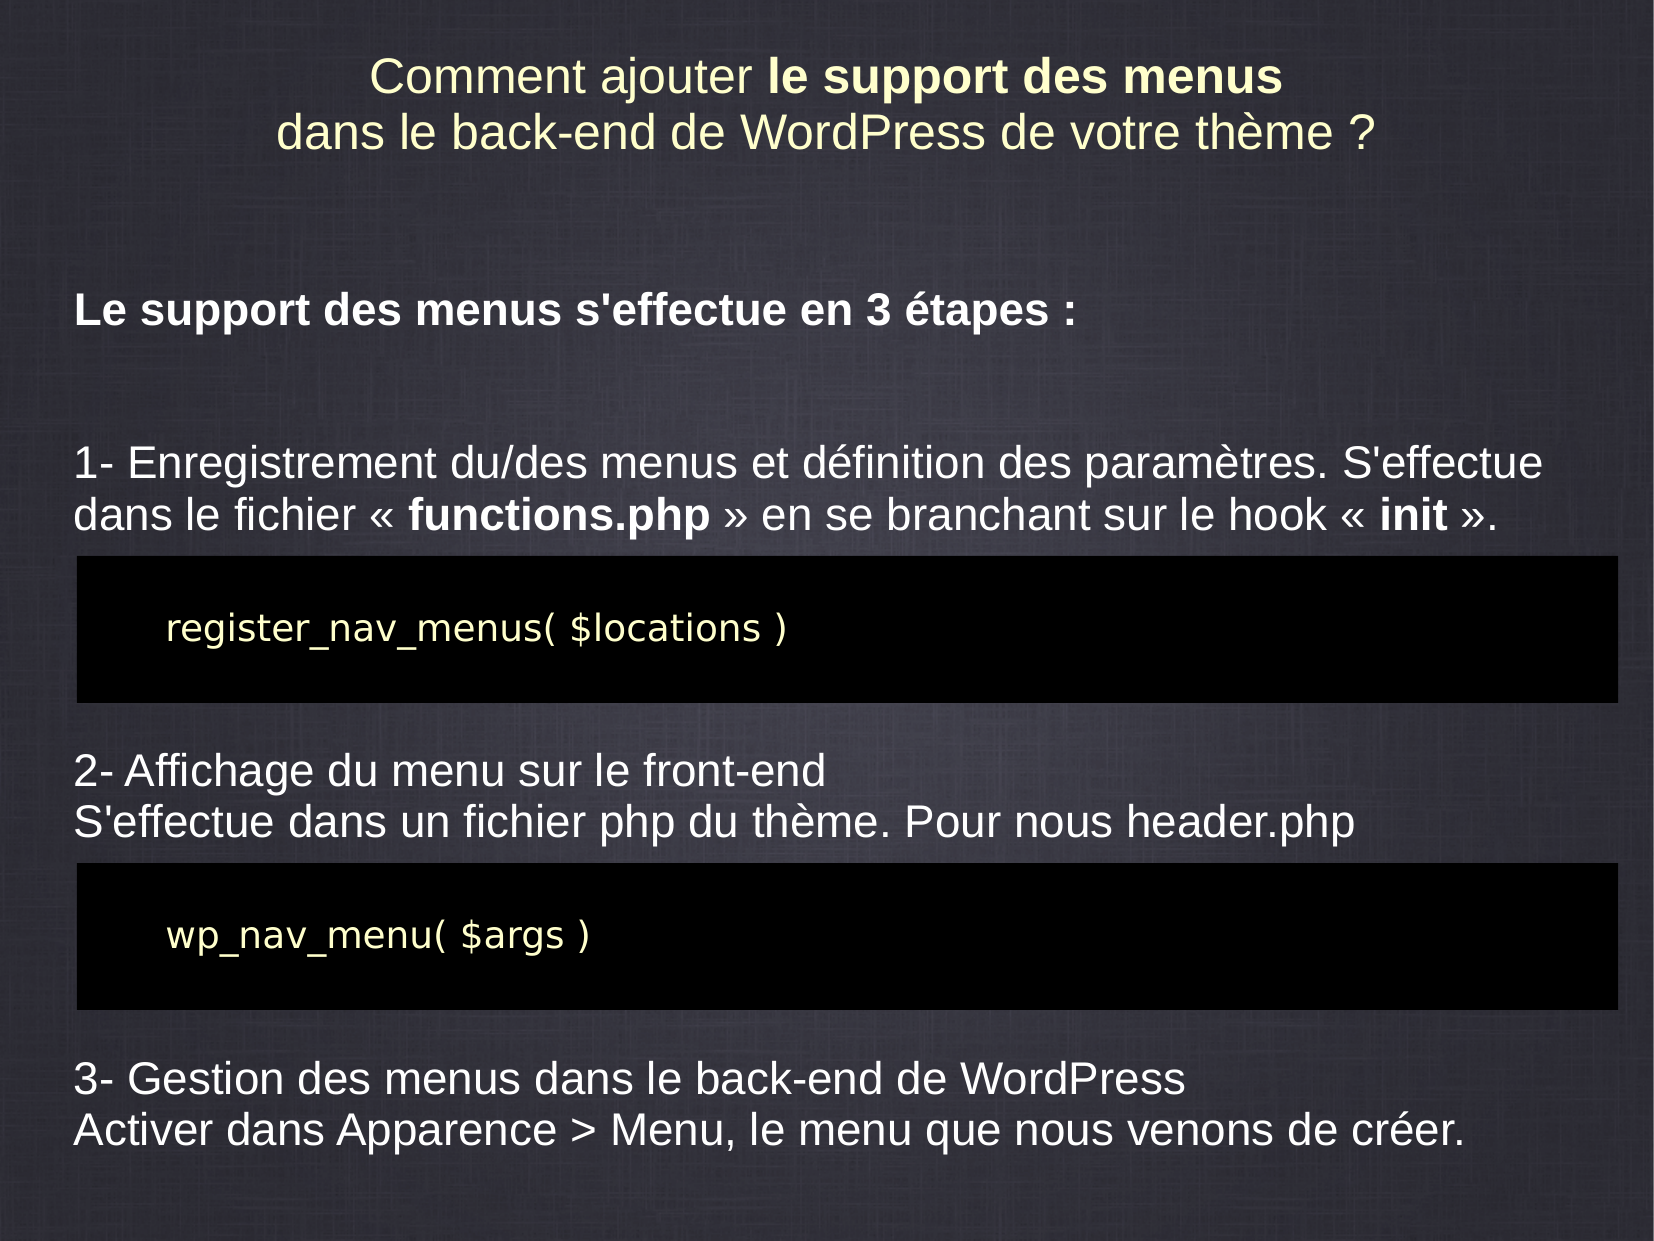

Comment ajouter le support des menus
dans le back-end de WordPress de votre thème ?
Le support des menus s'effectue en 3 étapes :
1- Enregistrement du/des menus et définition des paramètres. S'effectue dans le fichier « functions.php » en se branchant sur le hook « init ».
2- Affichage du menu sur le front-end
S'effectue dans un fichier php du thème. Pour nous header.php
3- Gestion des menus dans le back-end de WordPress
Activer dans Apparence > Menu, le menu que nous venons de créer.
	register_nav_menus( $locations )
	wp_nav_menu( $args )